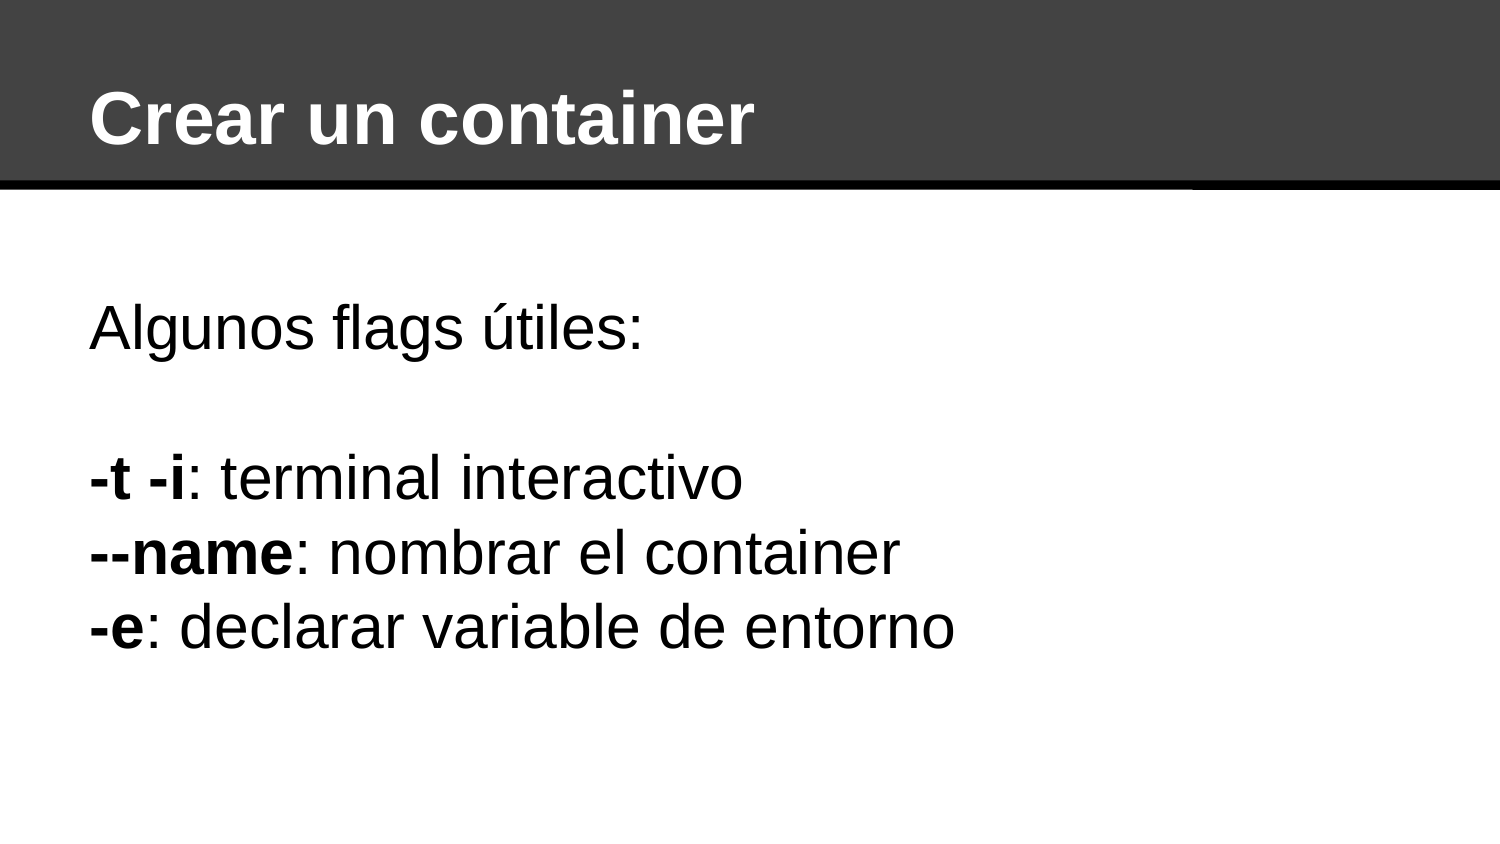

Crear un container
Algunos flags útiles:
-t -i: terminal interactivo
--name: nombrar el container
-e: declarar variable de entorno